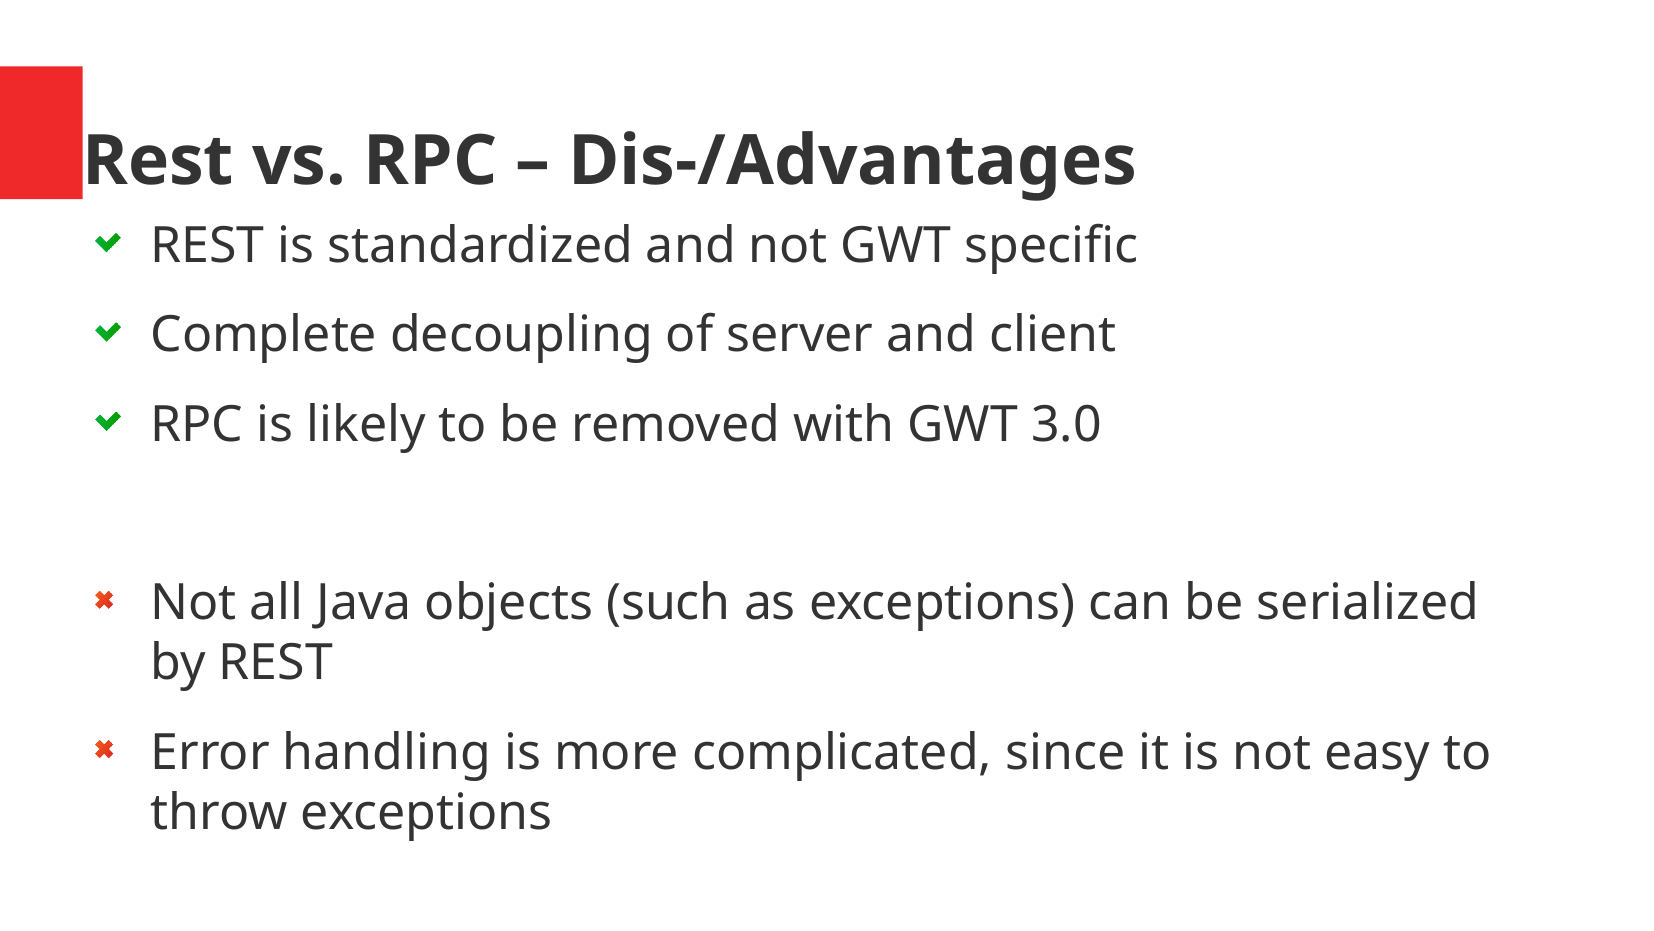

# Rest vs. RPC – Dis-/Advantages
REST is standardized and not GWT specific
Complete decoupling of server and client
RPC is likely to be removed with GWT 3.0
Not all Java objects (such as exceptions) can be serialized by REST
Error handling is more complicated, since it is not easy to throw exceptions